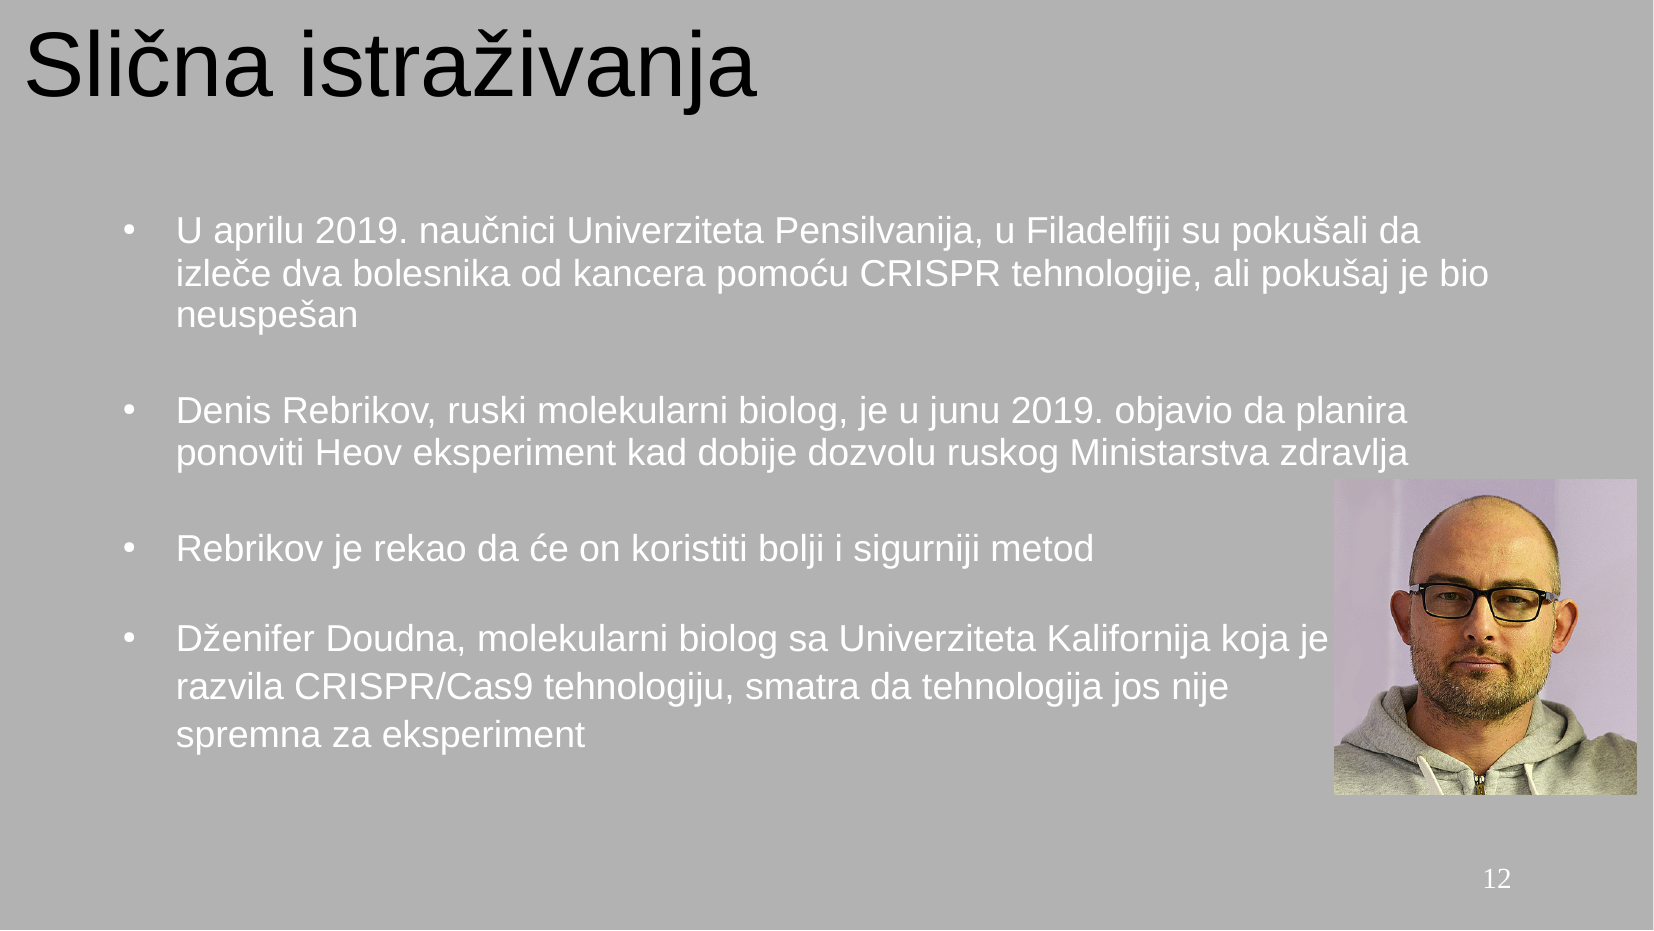

# Slična istraživanja
U aprilu 2019. naučnici Univerziteta Pensilvanija, u Filadelfiji su pokušali da izleče dva bolesnika od kancera pomoću CRISPR tehnologije, ali pokušaj je bio neuspešan
Denis Rebrikov, ruski molekularni biolog, je u junu 2019. objavio da planira ponoviti Heov eksperiment kad dobije dozvolu ruskog Ministarstva zdravlja
Rebrikov je rekao da će on koristiti bolji i sigurniji metod
Dženifer Doudna, molekularni biolog sa Univerziteta Kalifornija koja je
razvila CRISPR/Cas9 tehnologiju, smatra da tehnologija jos nije
spremna za eksperiment
12